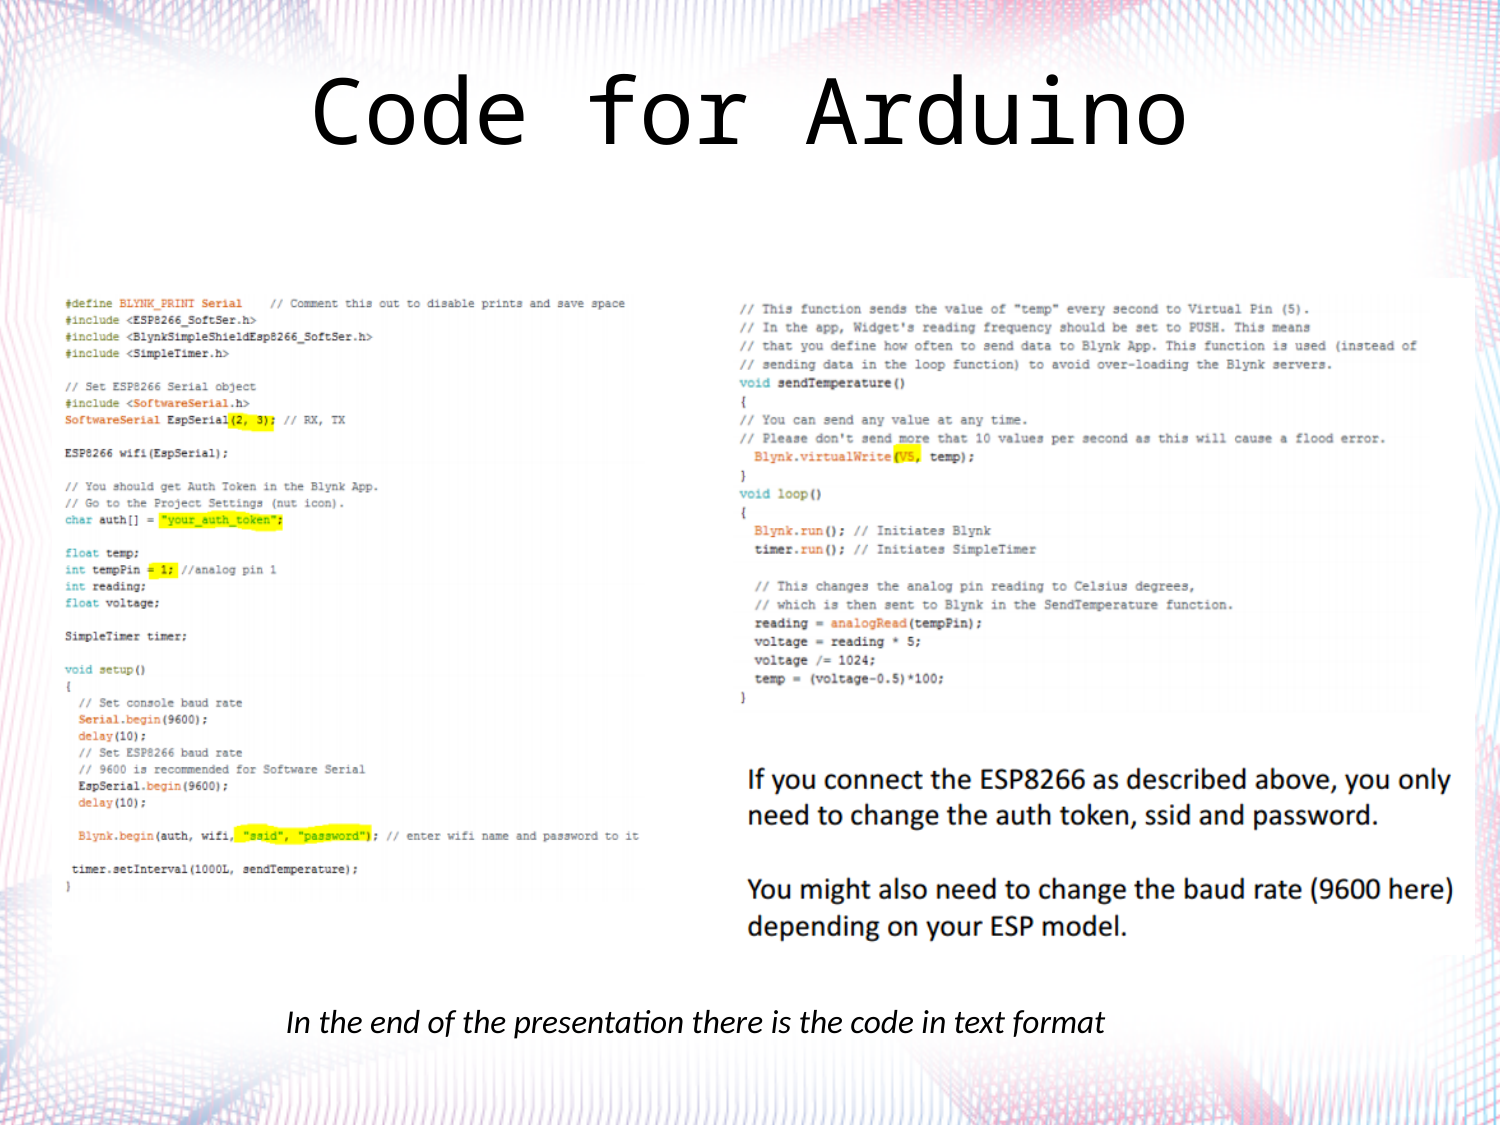

# Code for Arduino
In the end of the presentation there is the code in text format